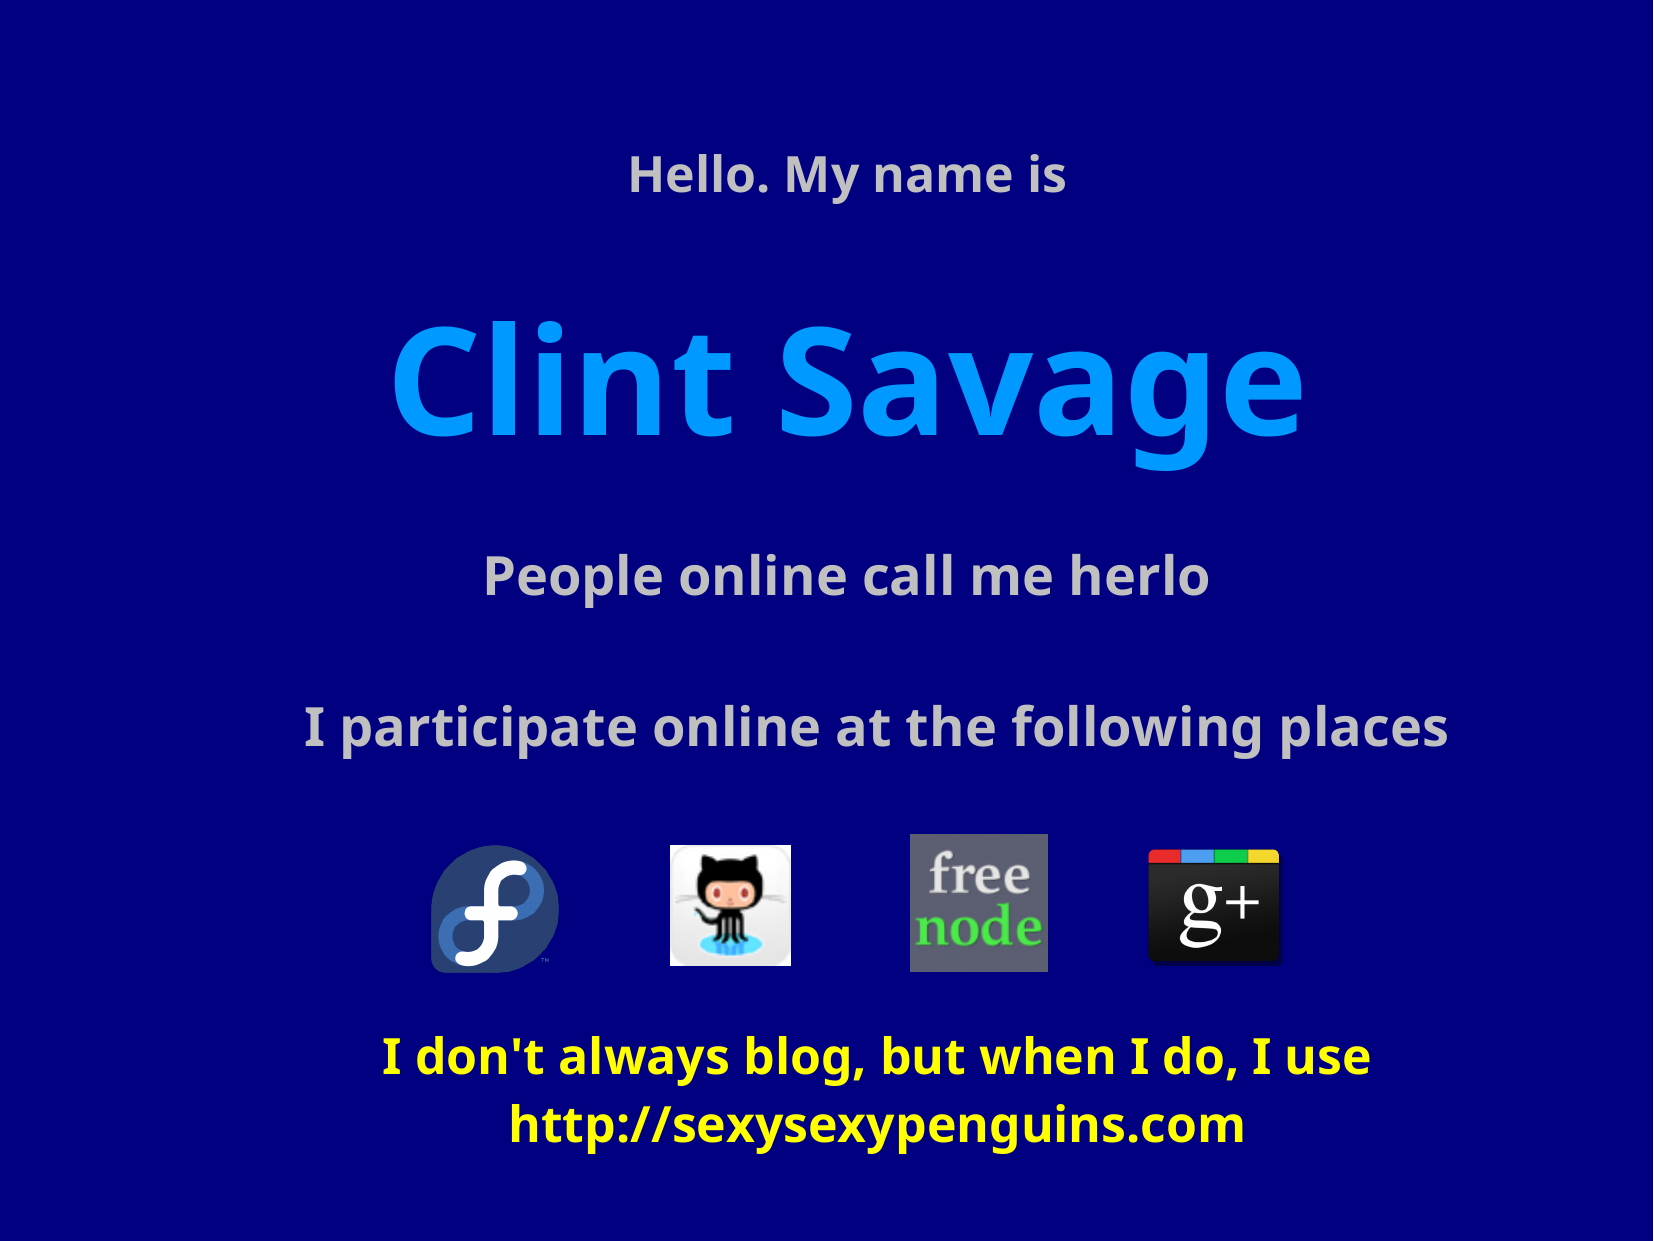

# Hello. My name is
Clint Savage
People online call me herlo
I participate online at the following places
I don't always blog, but when I do, I use http://sexysexypenguins.com